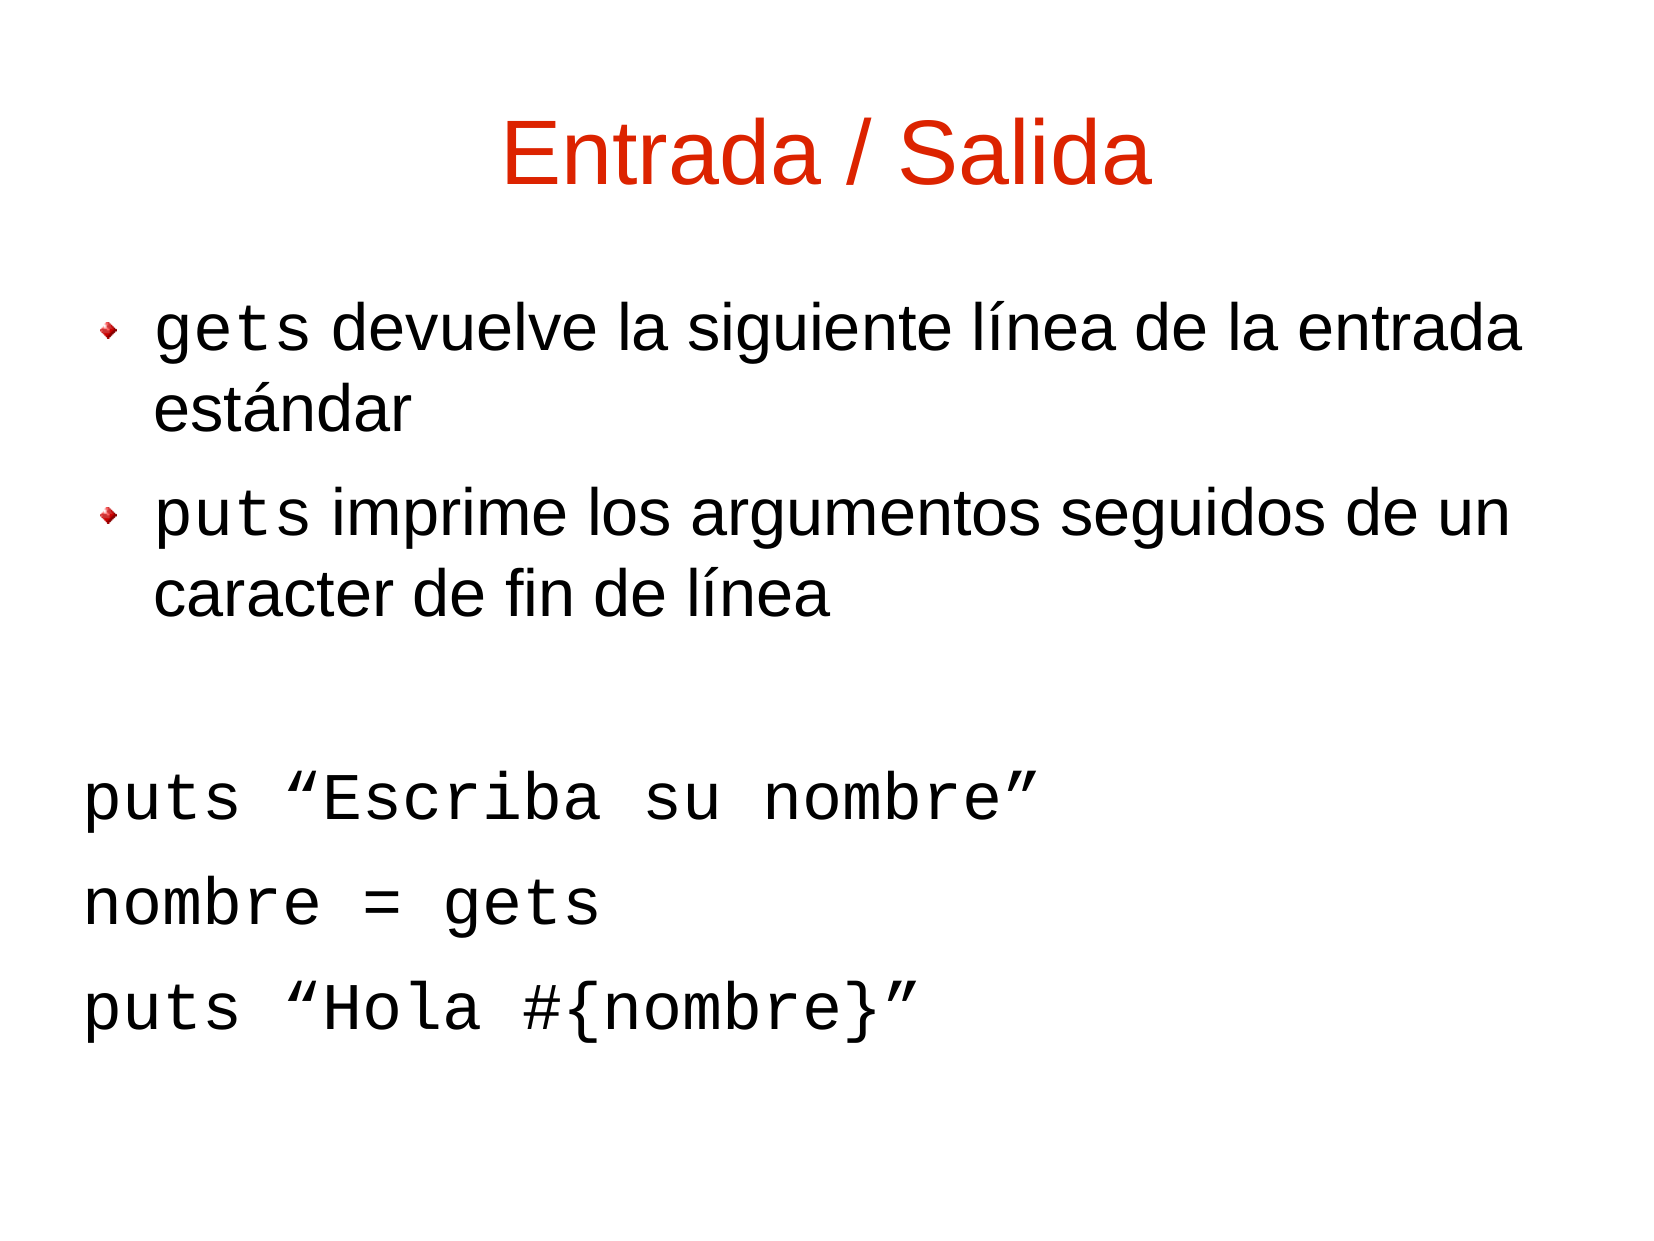

# Entrada / Salida
gets devuelve la siguiente línea de la entrada estándar
puts imprime los argumentos seguidos de un caracter de fin de línea
puts “Escriba su nombre”
nombre = gets
puts “Hola #{nombre}”